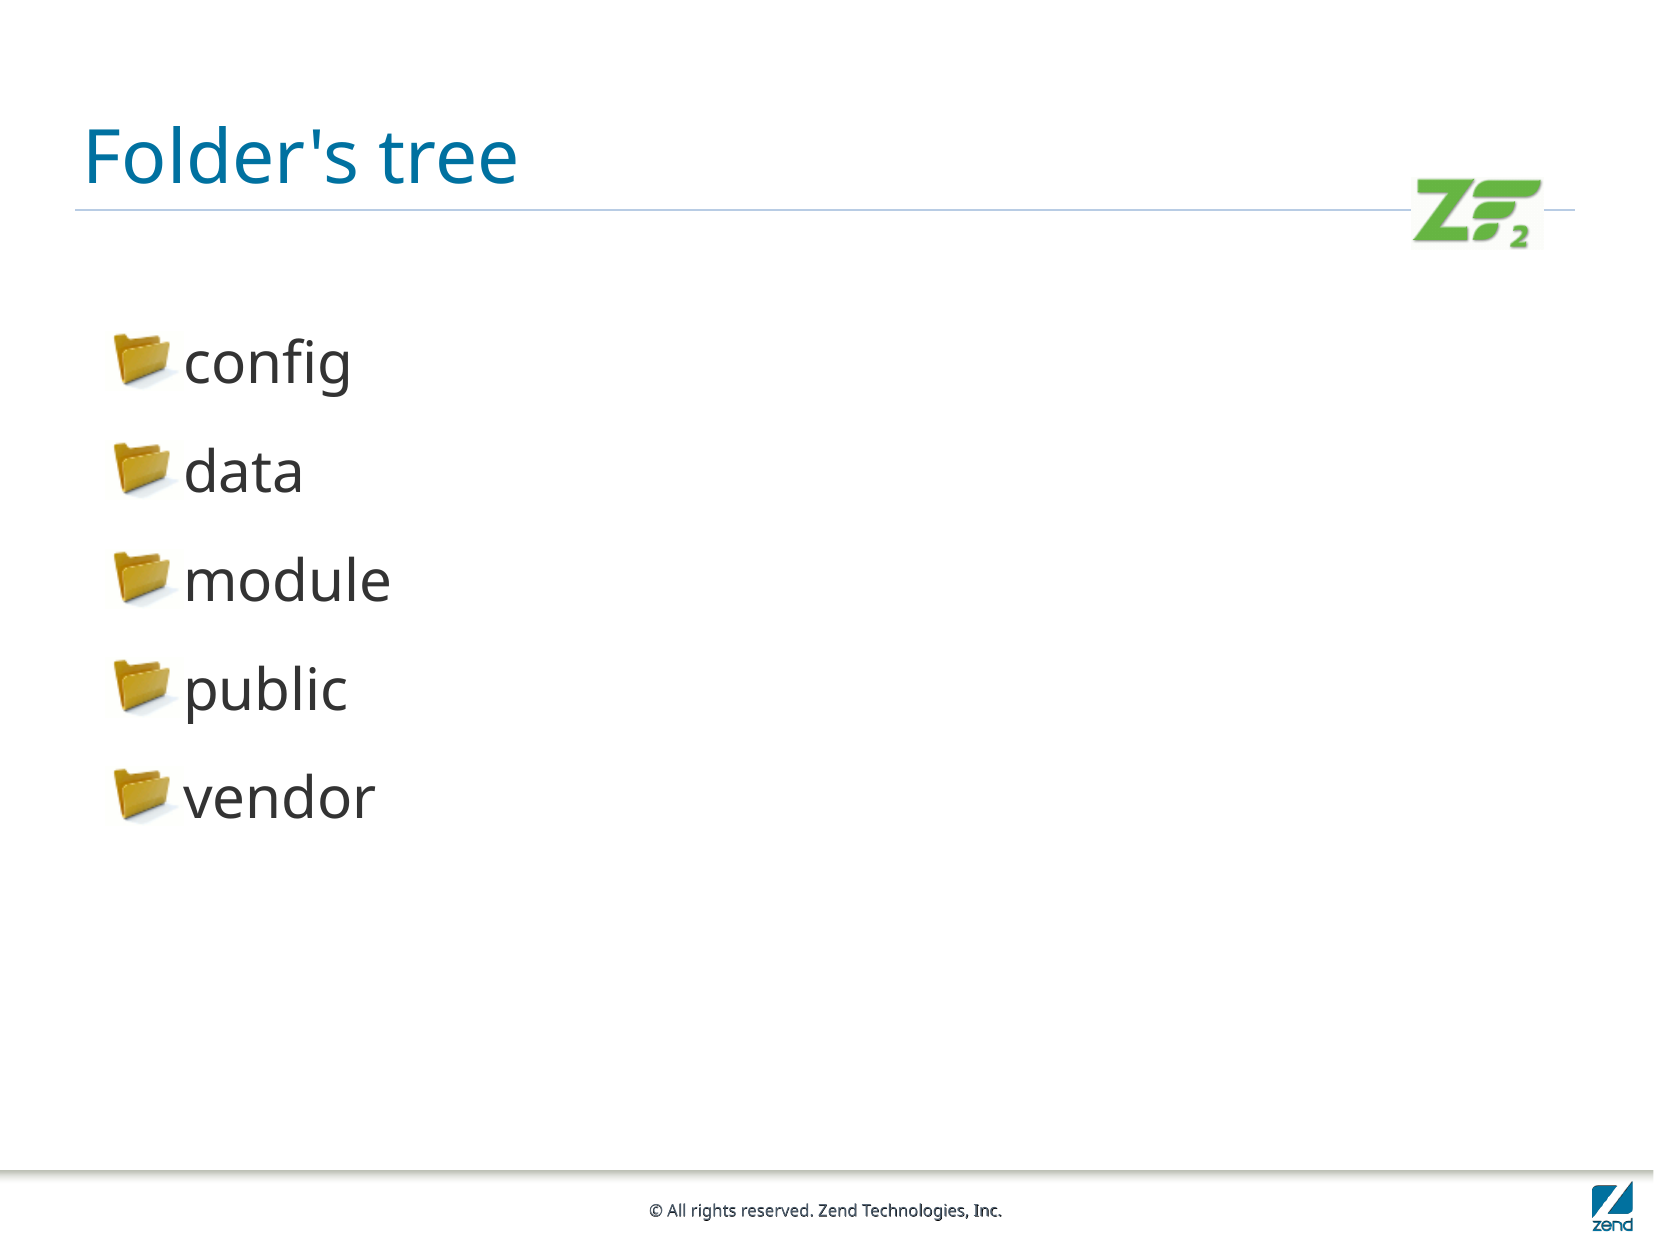

# Folder's tree
config
data
module
public
vendor